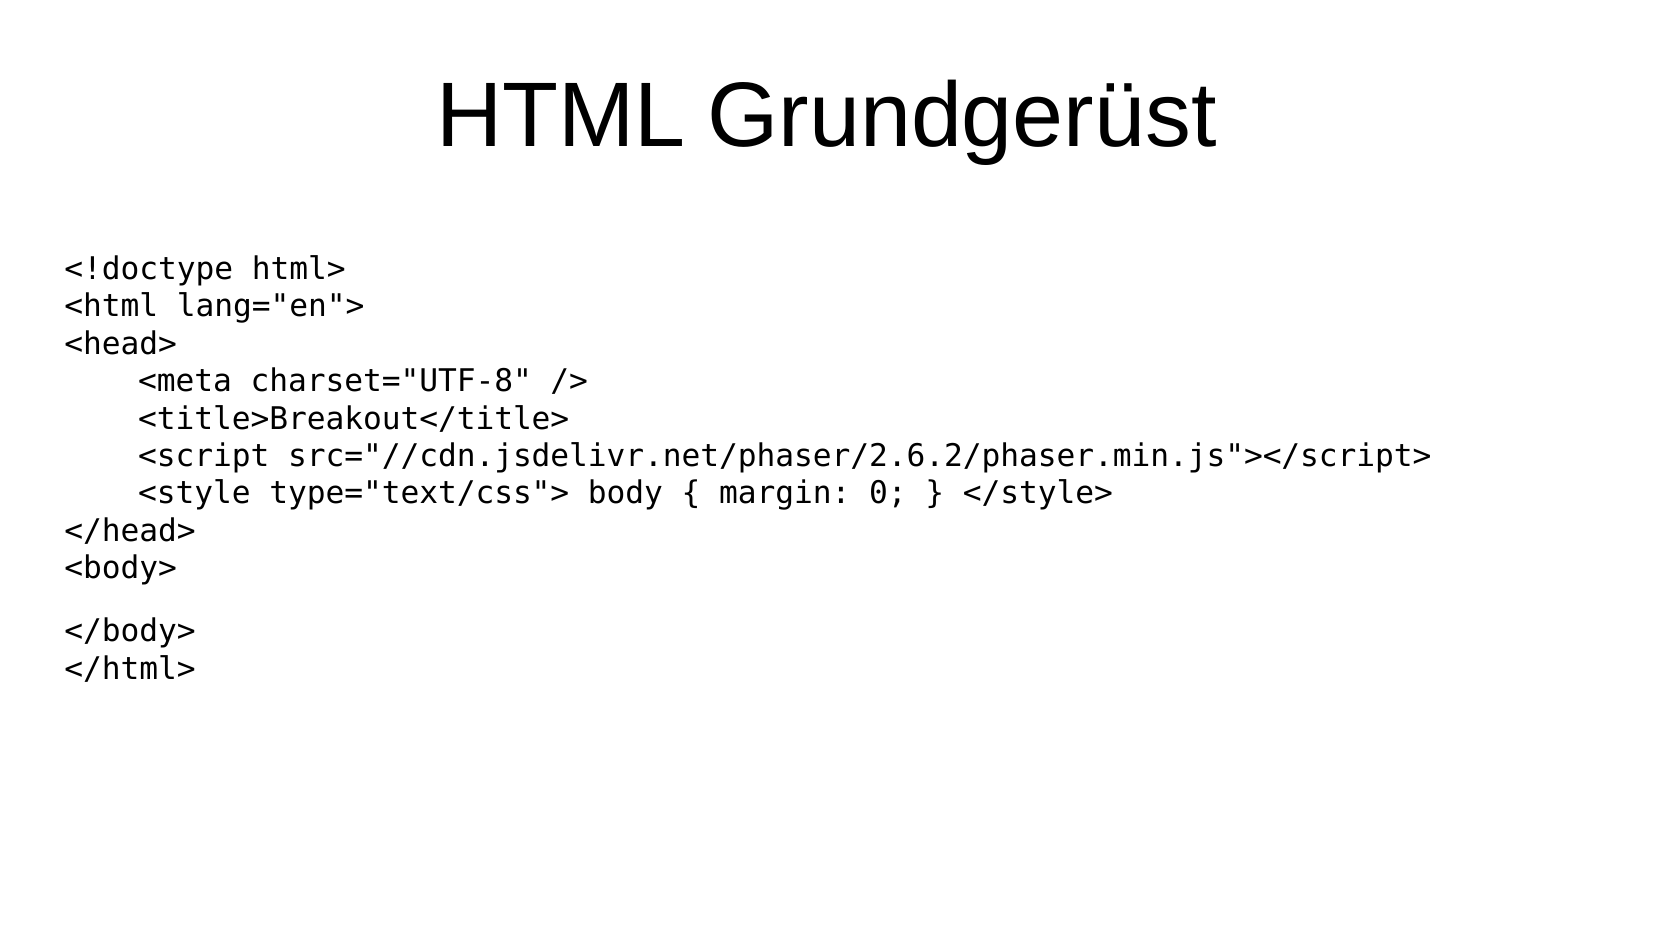

# HTML Grundgerüst
<!doctype html>
<html lang="en">
<head>
	<meta charset="UTF-8" />
	<title>Breakout</title>
	<script src="//cdn.jsdelivr.net/phaser/2.6.2/phaser.min.js"></script>
	<style type="text/css"> body { margin: 0; } </style>
</head>
<body>
</body>
</html>